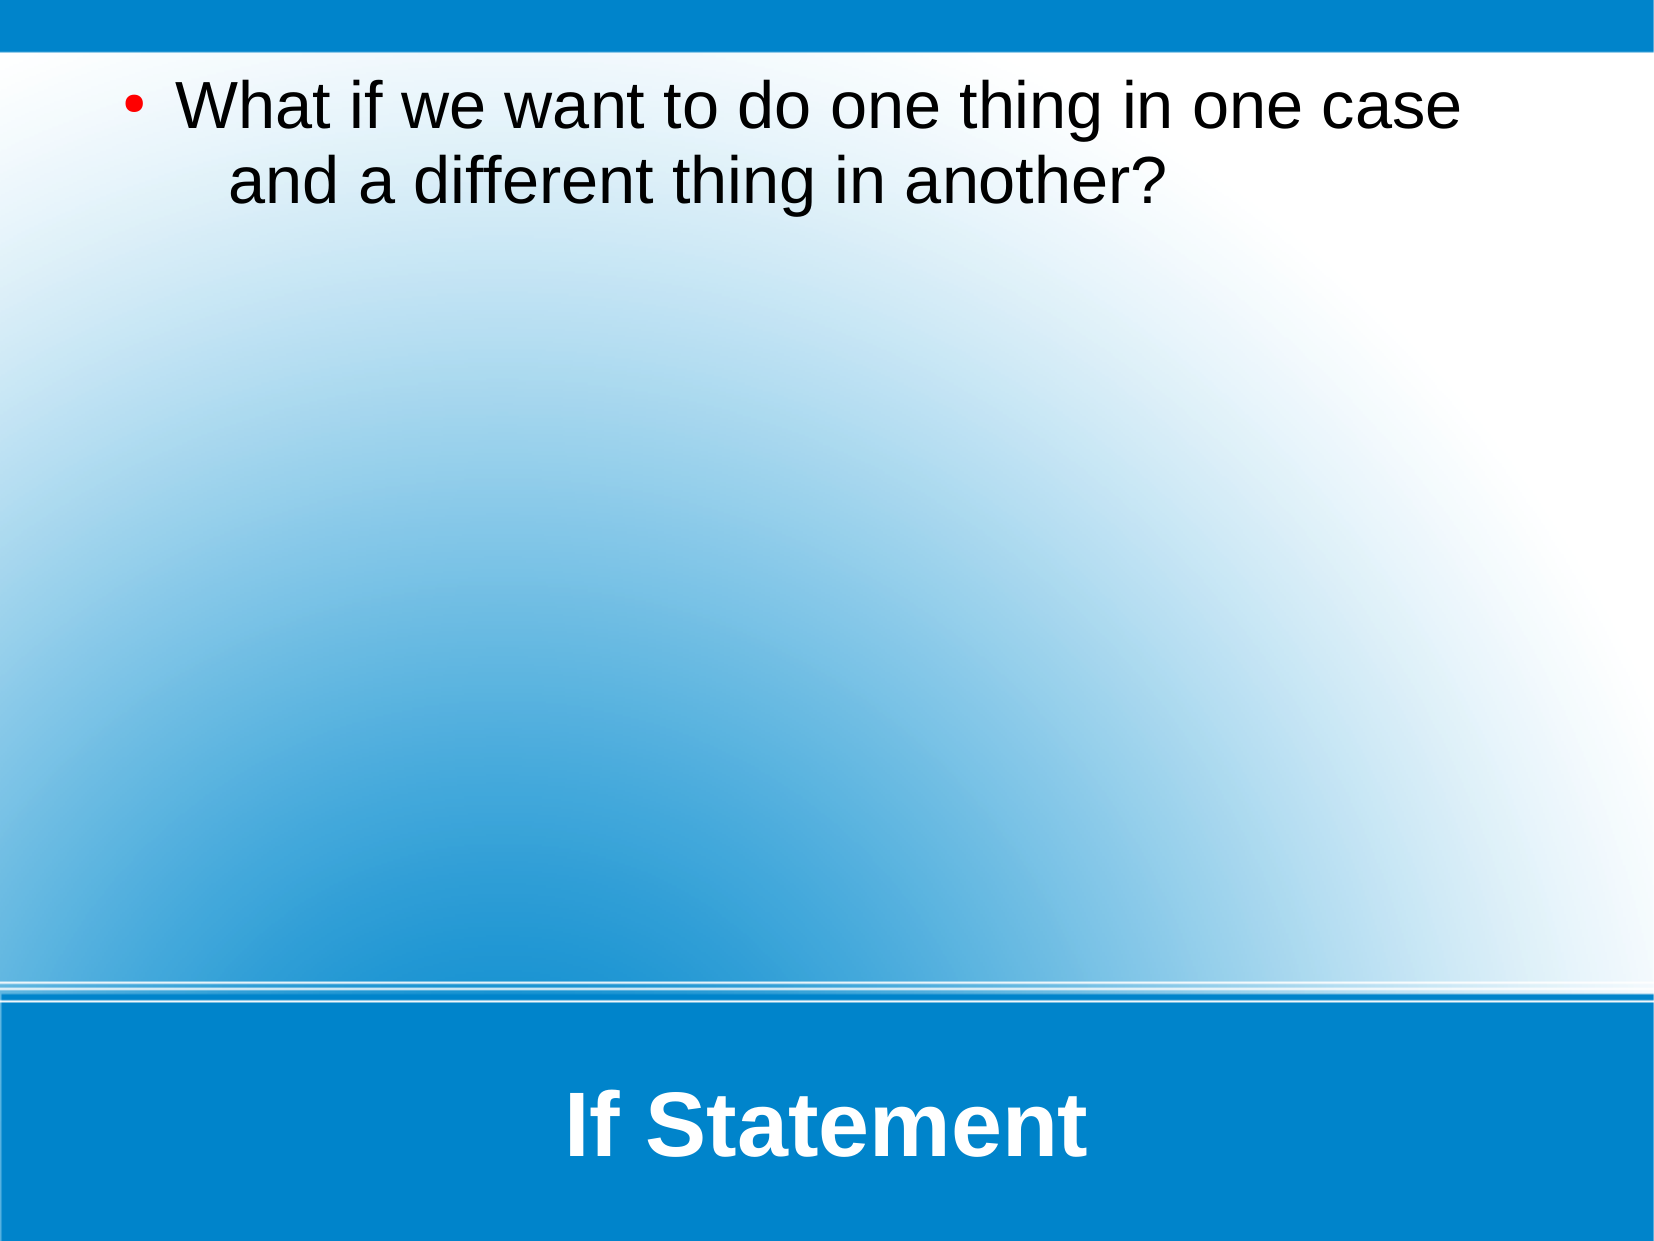

What if we want to do one thing in one case and a different thing in another?
# If Statement